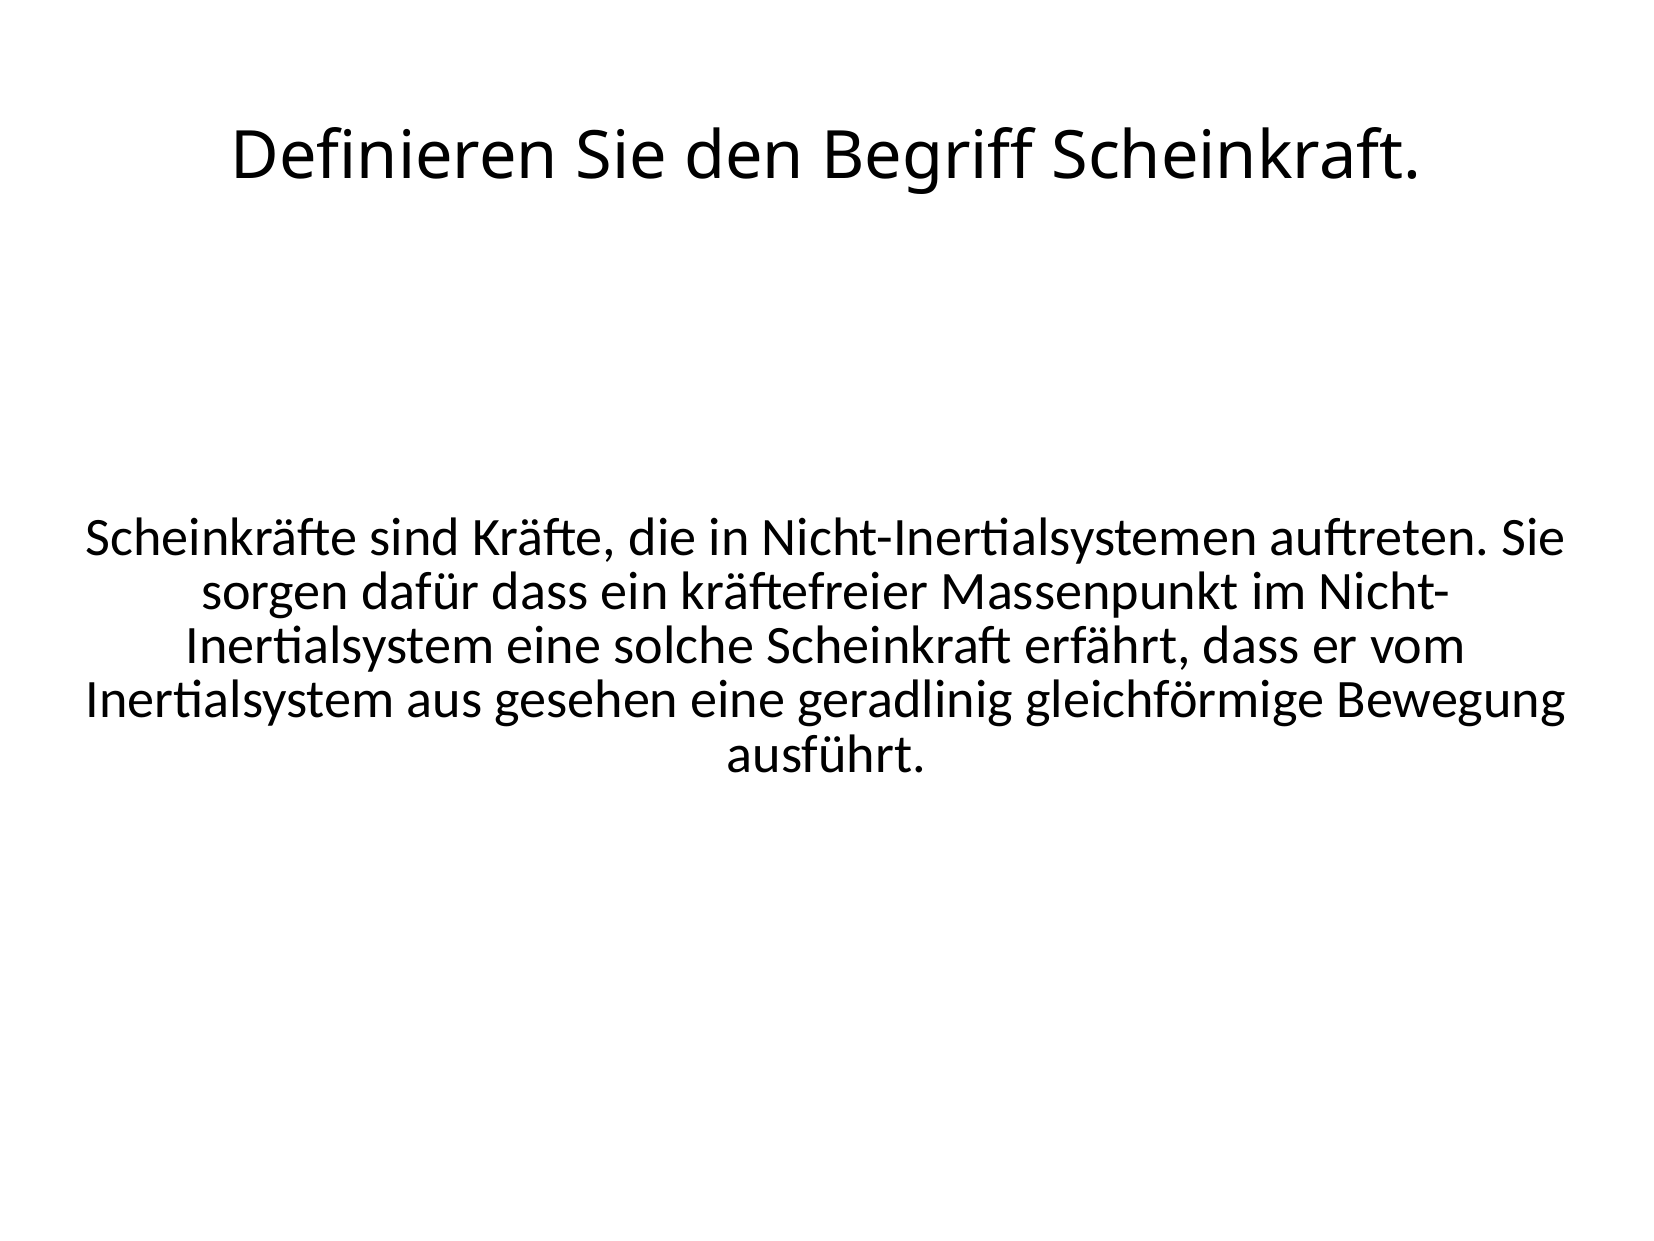

# Definieren Sie den Begriff Scheinkraft.
Scheinkräfte sind Kräfte, die in Nicht-Inertialsystemen auftreten. Sie sorgen dafür dass ein kräftefreier Massenpunkt im Nicht-Inertialsystem eine solche Scheinkraft erfährt, dass er vom Inertialsystem aus gesehen eine geradlinig gleichförmige Bewegung ausführt.